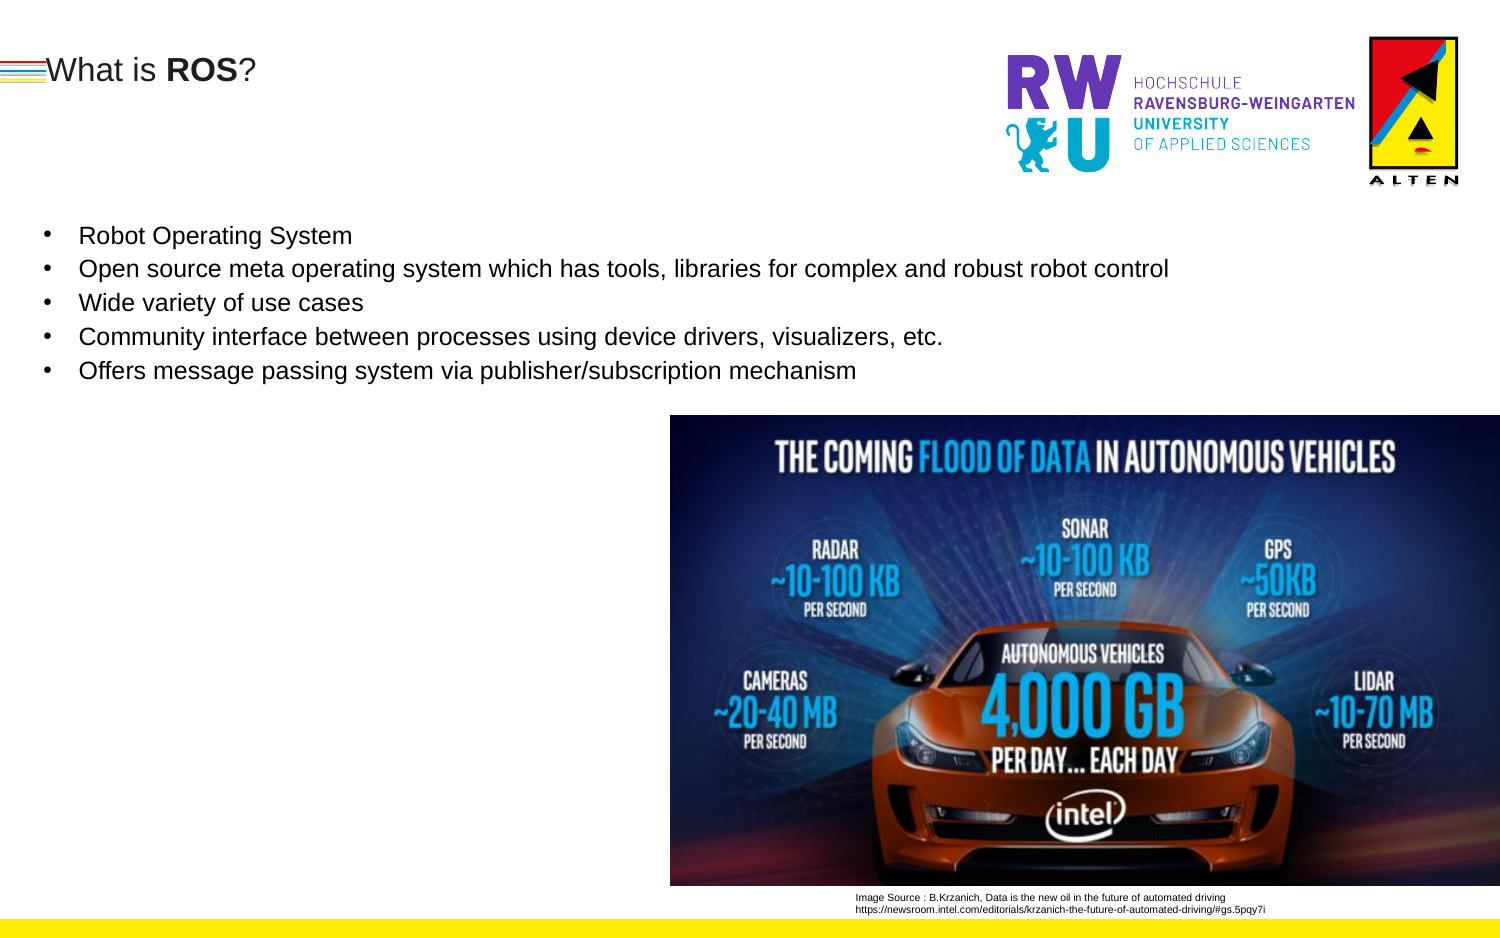

# What is ROS?
Robot Operating System
Open source meta operating system which has tools, libraries for complex and robust robot control
Wide variety of use cases
Community interface between processes using device drivers, visualizers, etc.
Offers message passing system via publisher/subscription mechanism
Image Source : B.Krzanich, Data is the new oil in the future of automated driving
https://newsroom.intel.com/editorials/krzanich-the-future-of-automated-driving/#gs.5pqy7i